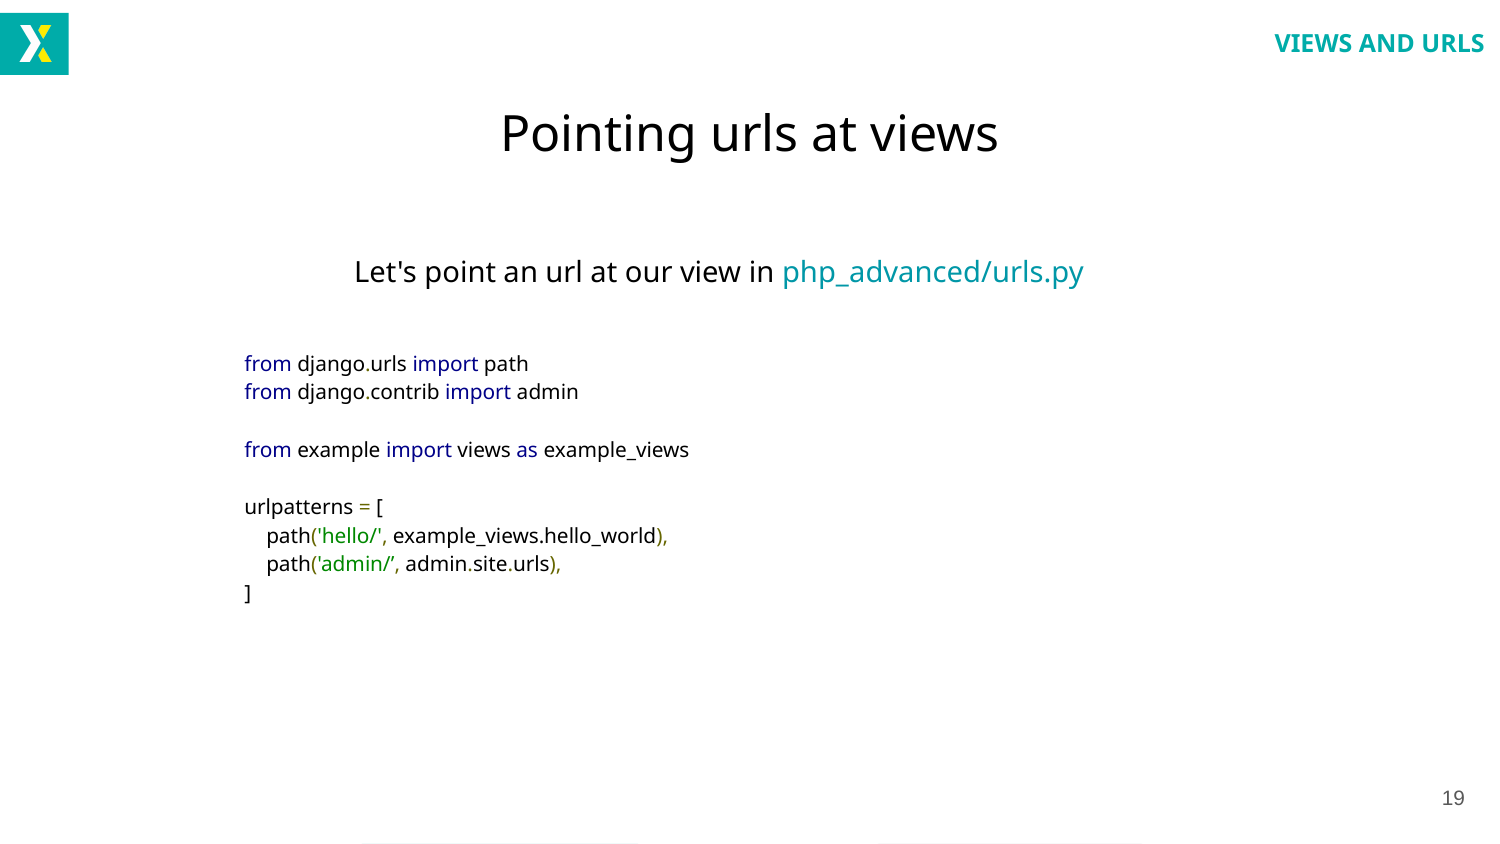

Pointing urls at views
Let's point an url at our view in php_advanced/urls.py
from django.urls import path
from django.contrib import admin
from example import views as example_views
urlpatterns = [
 path('hello/', example_views.hello_world),
 path('admin/’, admin.site.urls),
]